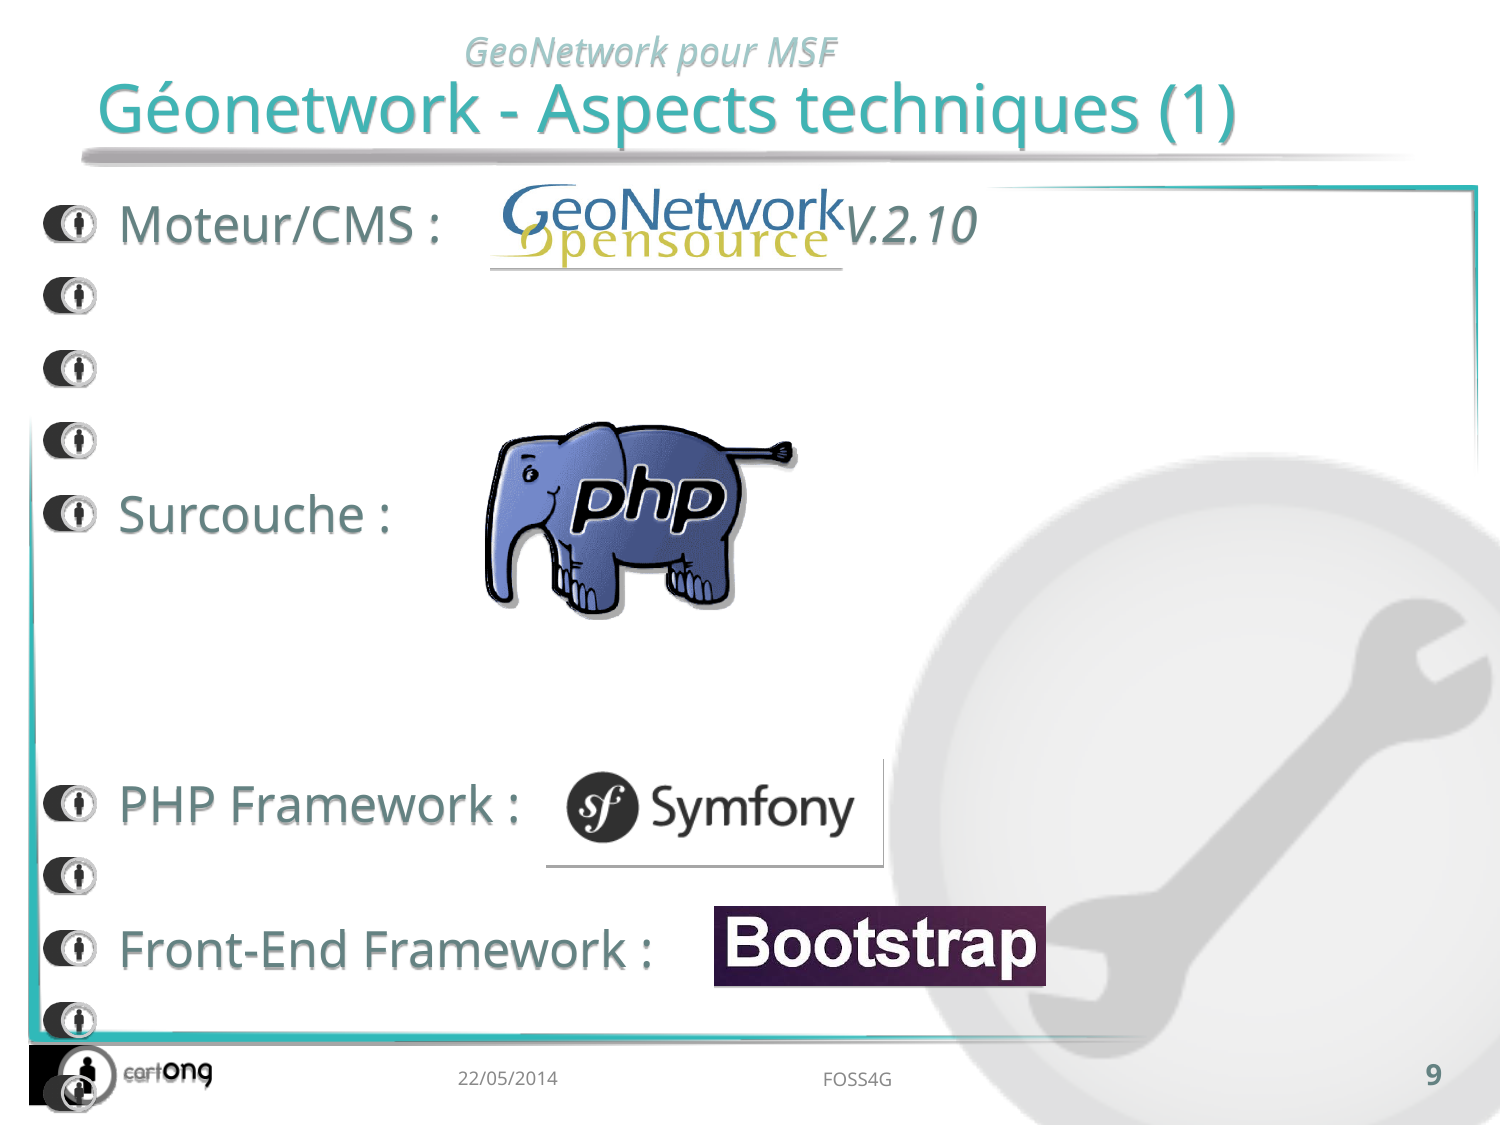

GeoNetwork pour MSF
# Géonetwork - Aspects techniques (1)
Moteur/CMS : V.2.10
Surcouche :
PHP Framework :
Front-End Framework :
22/05/2014
FOSS4G